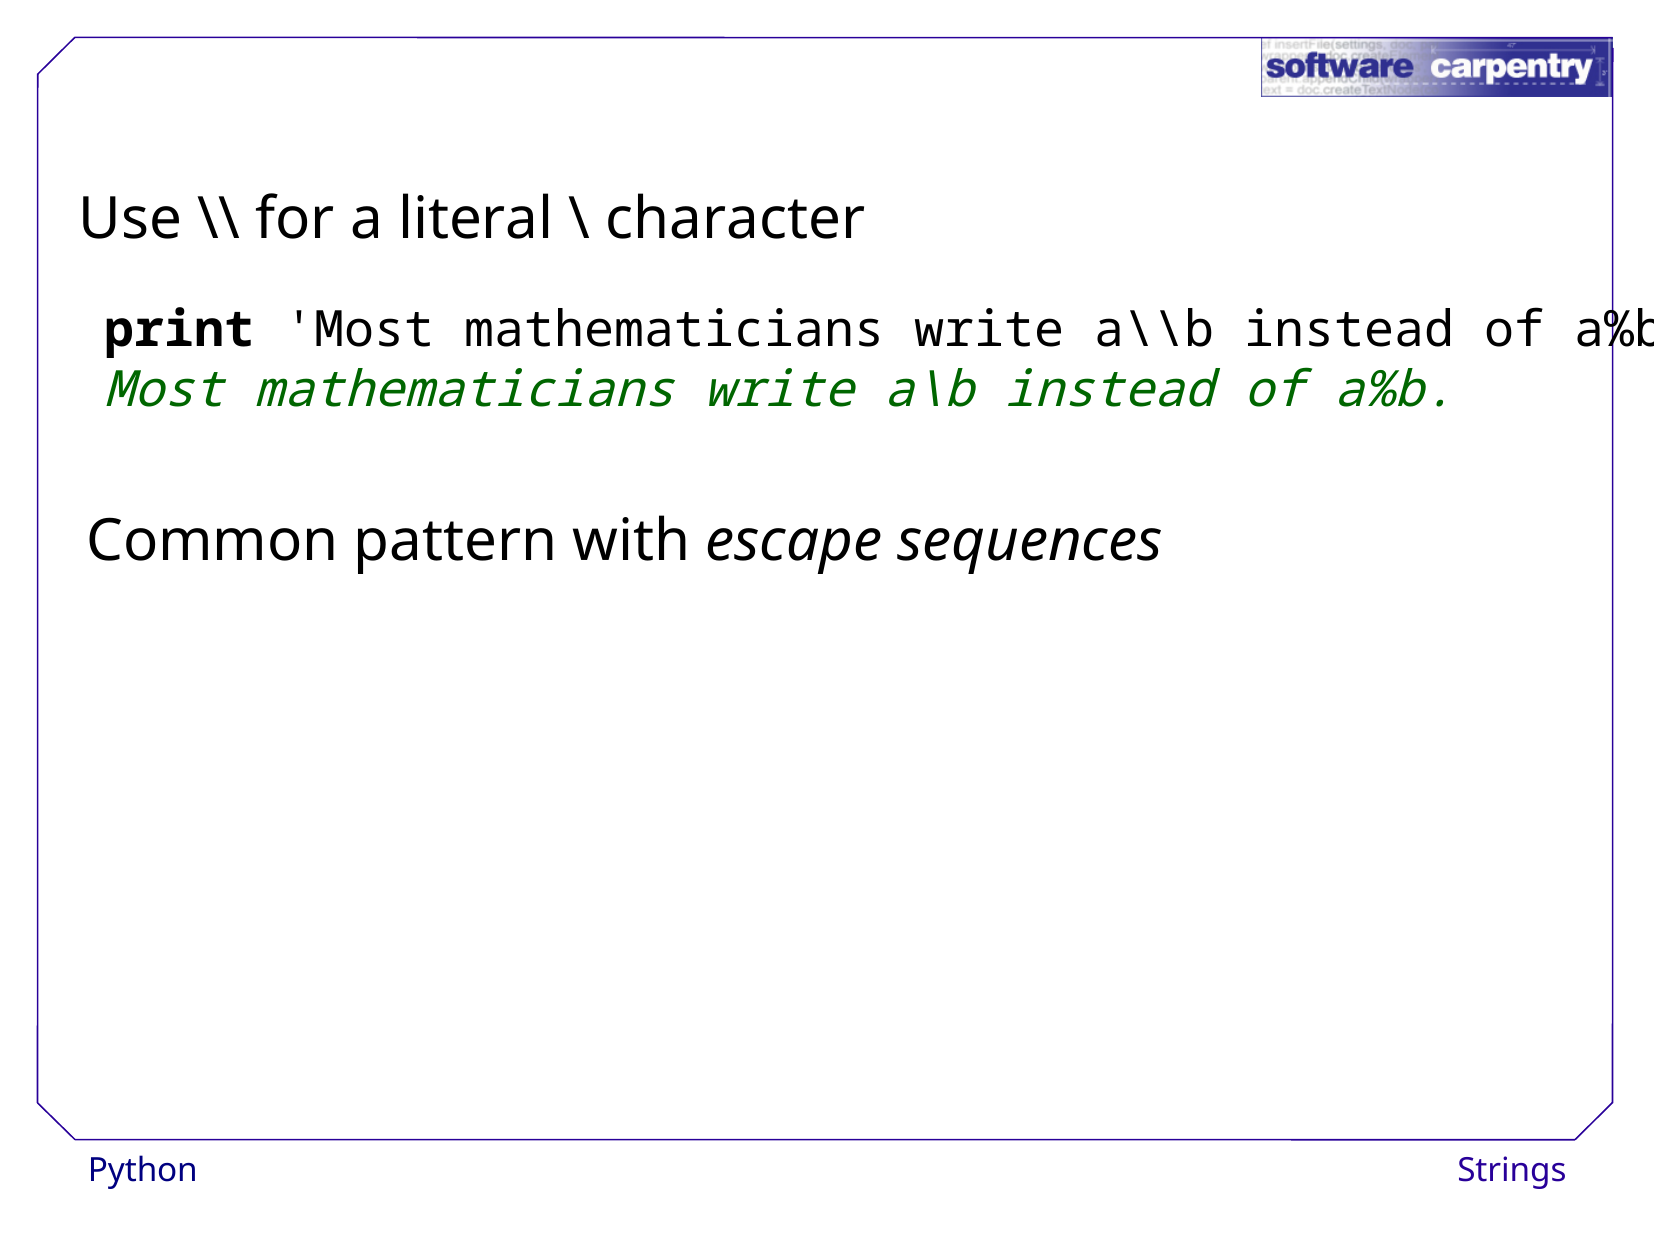

Use \\ for a literal \ character
print 'Most mathematicians write a\\b instead of a%b.'
Most mathematicians write a\b instead of a%b.
Common pattern with escape sequences